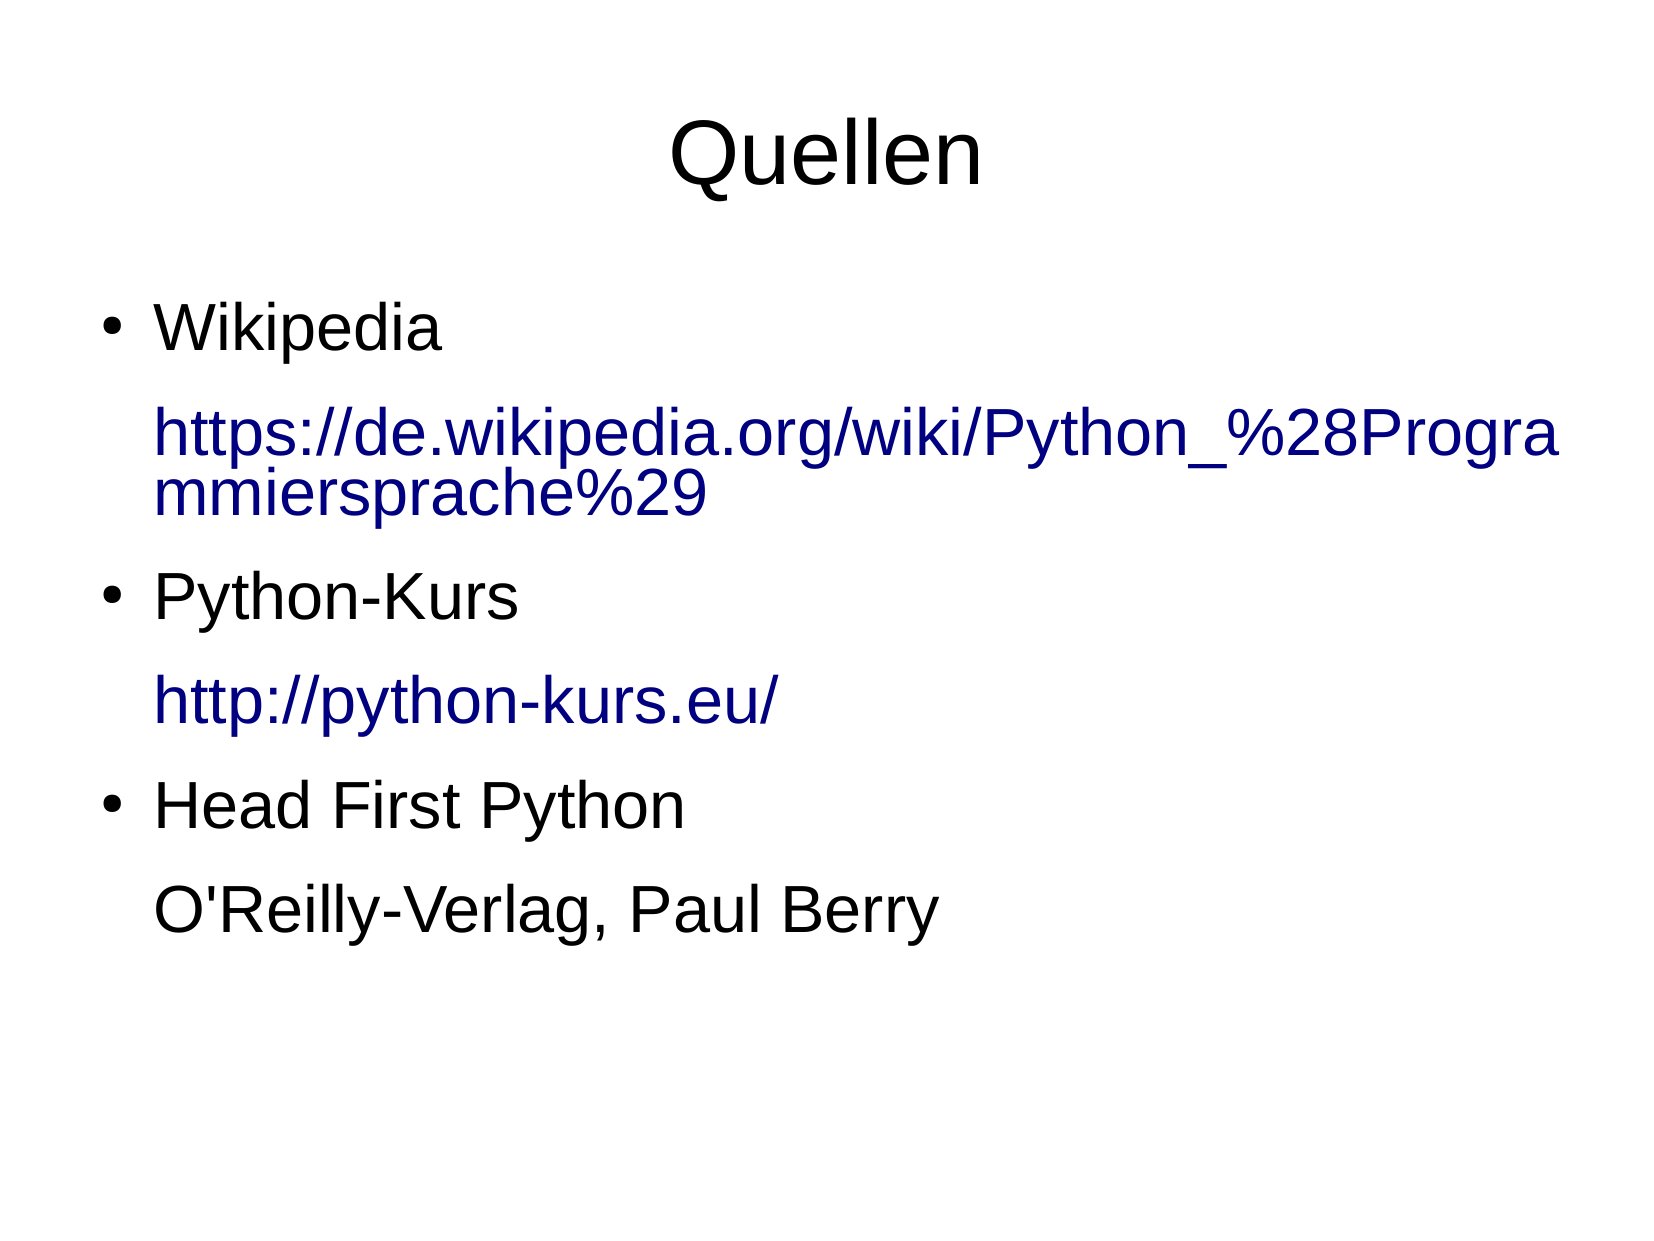

# Quellen
Wikipedia
https://de.wikipedia.org/wiki/Python_%28Programmiersprache%29
Python-Kurs
http://python-kurs.eu/
Head First Python
O'Reilly-Verlag, Paul Berry